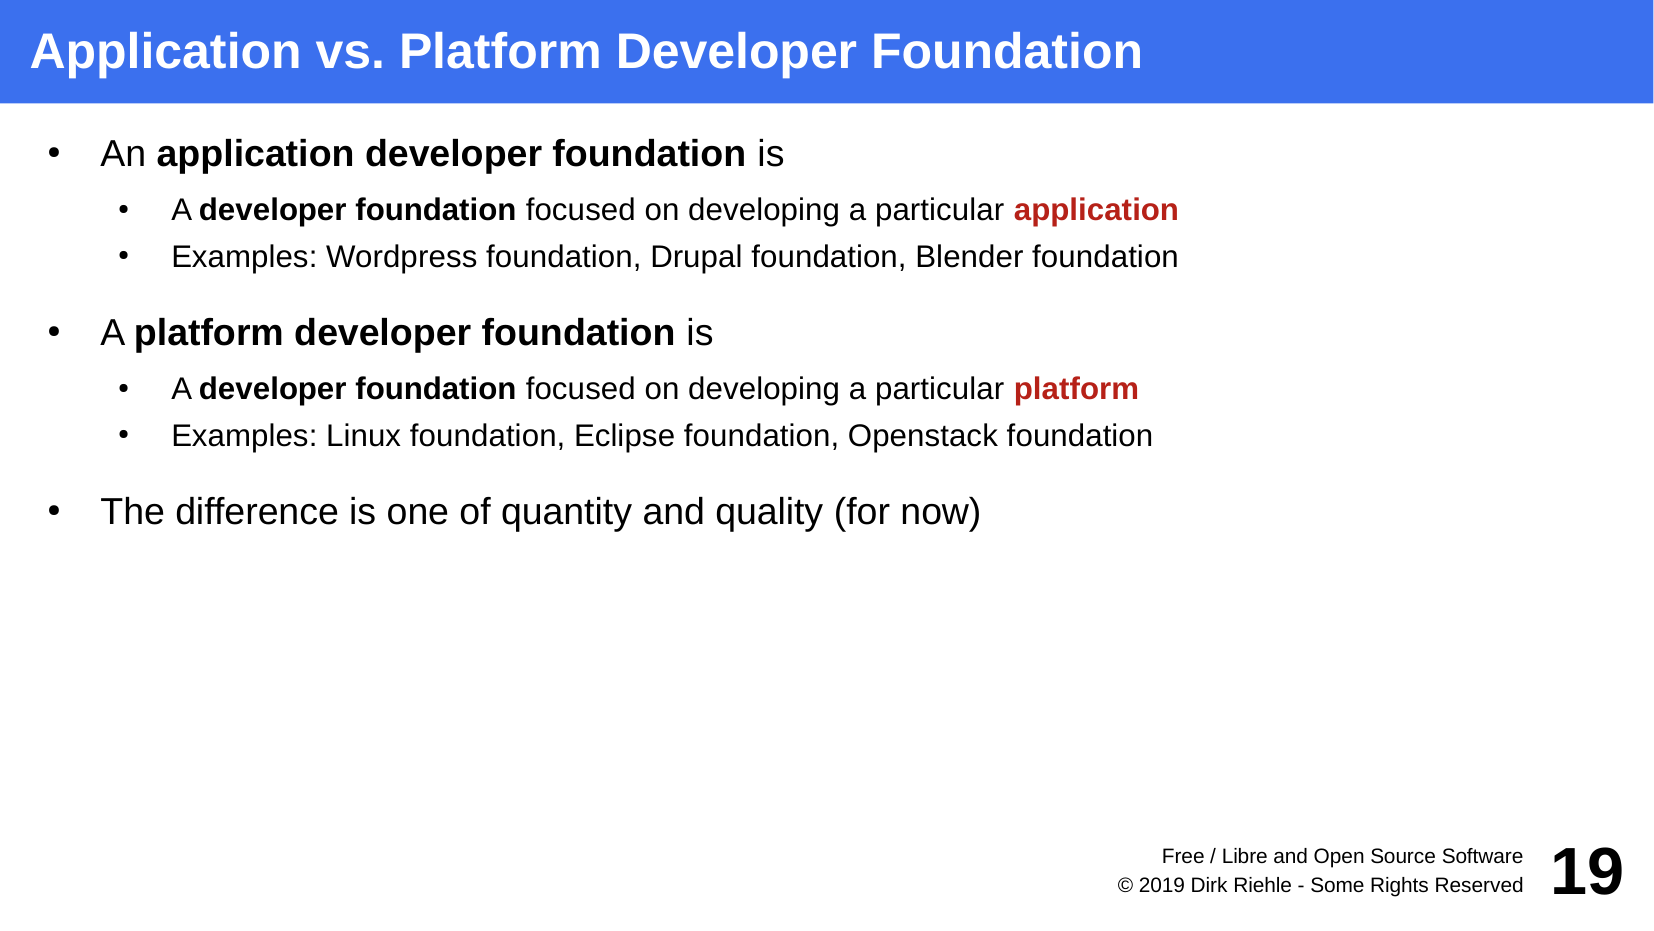

# Application vs. Platform Developer Foundation
An application developer foundation is
A developer foundation focused on developing a particular application
Examples: Wordpress foundation, Drupal foundation, Blender foundation
A platform developer foundation is
A developer foundation focused on developing a particular platform
Examples: Linux foundation, Eclipse foundation, Openstack foundation
The difference is one of quantity and quality (for now)
Free / Libre and Open Source Software
19
© 2019 Dirk Riehle - Some Rights Reserved